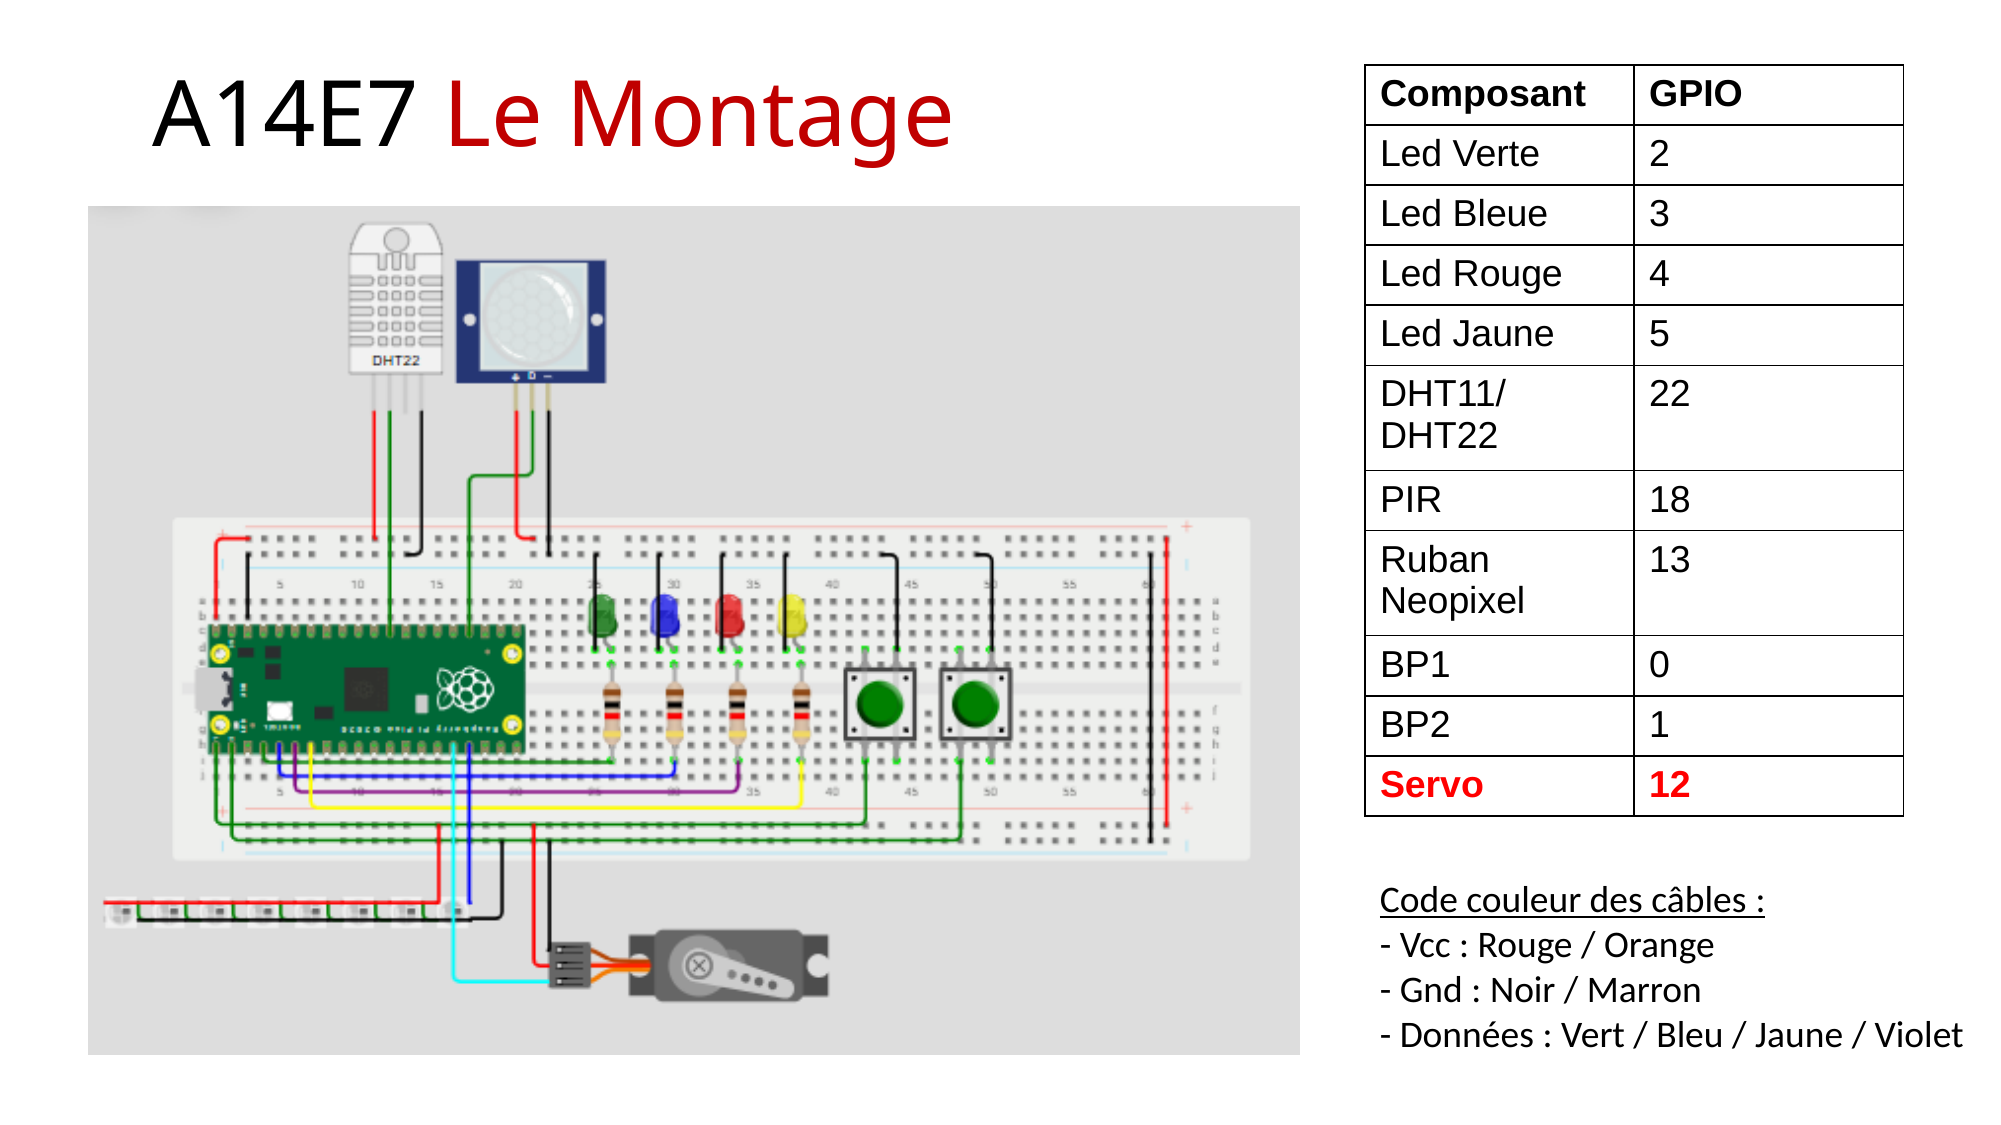

A14E7 Le Montage
| Composant | GPIO |
| --- | --- |
| Led Verte | 2 |
| Led Bleue | 3 |
| Led Rouge | 4 |
| Led Jaune | 5 |
| DHT11/DHT22 | 22 |
| PIR | 18 |
| Ruban Neopixel | 13 |
| BP1 | 0 |
| BP2 | 1 |
| Servo | 12 |
Code couleur des câbles :
- Vcc : Rouge / Orange
- Gnd : Noir / Marron
- Données : Vert / Bleu / Jaune / Violet